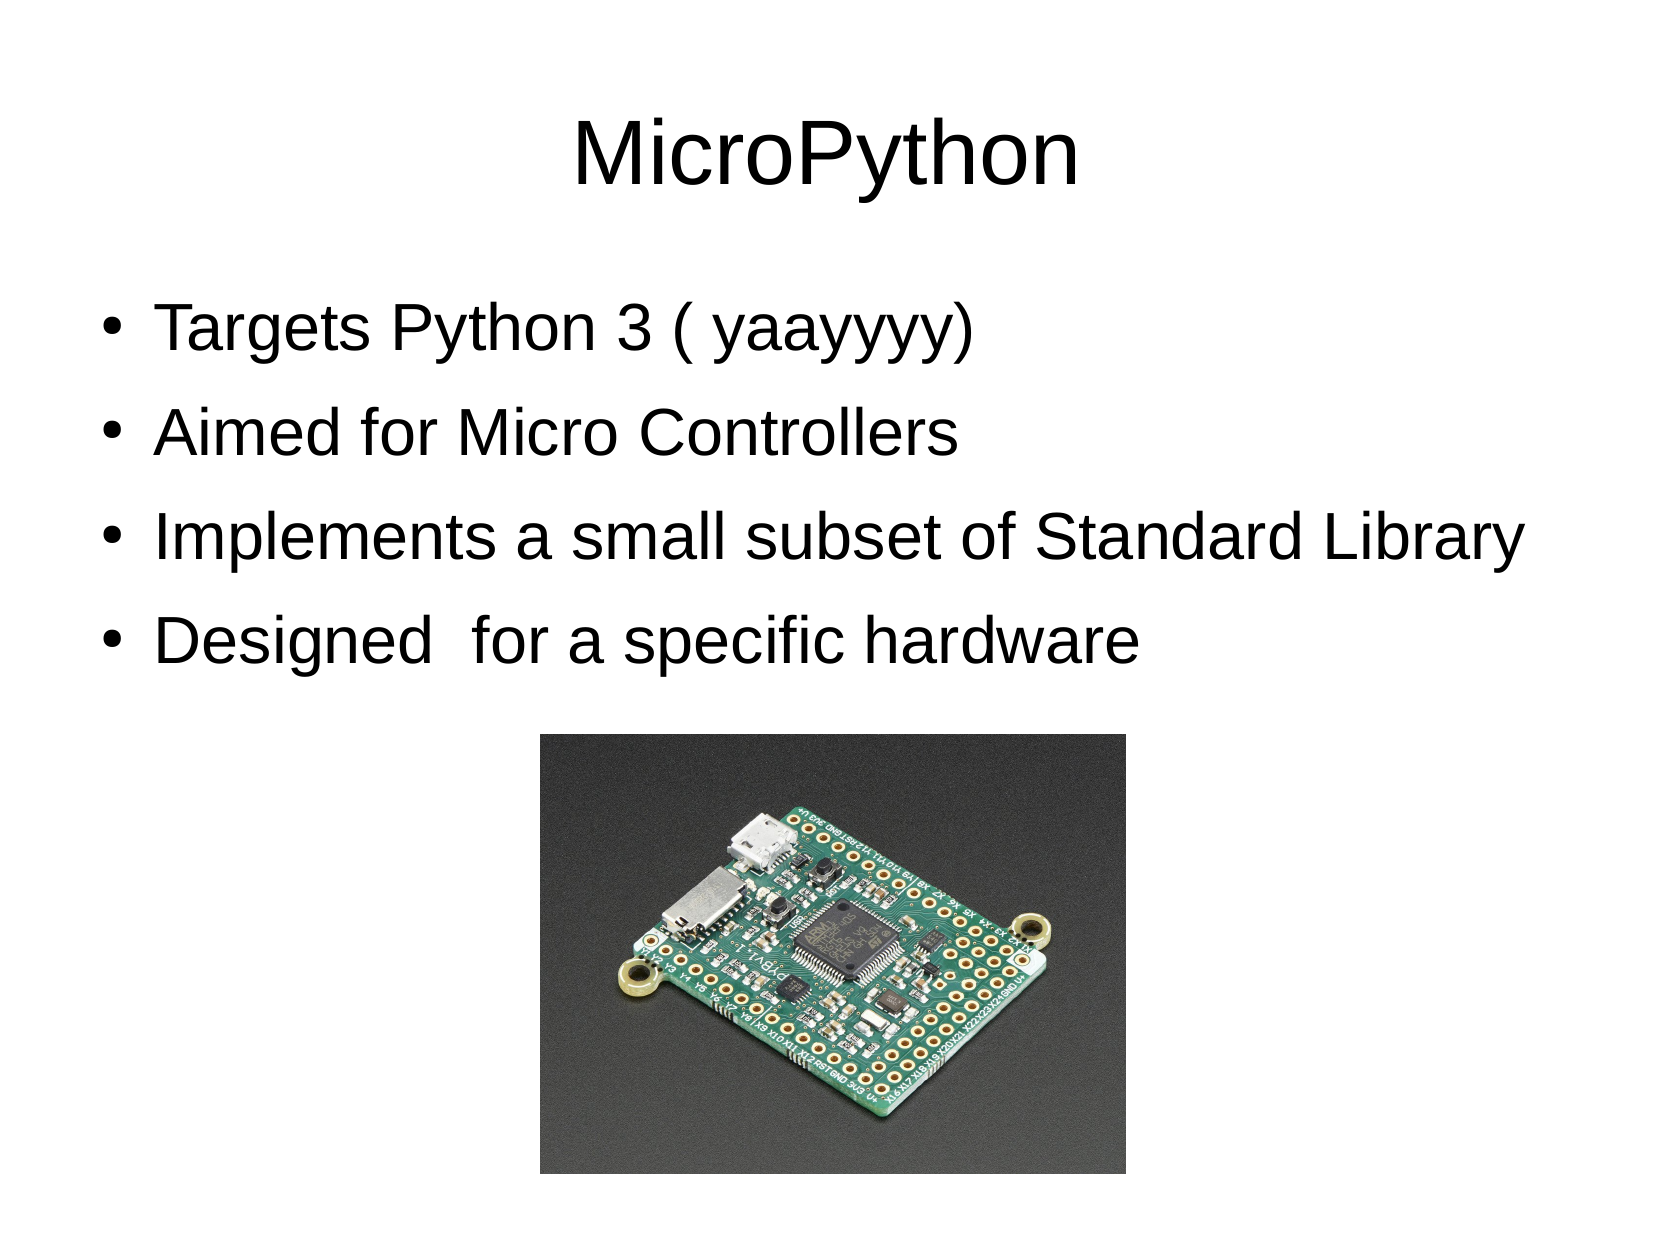

# MicroPython
Targets Python 3 ( yaayyyy)
Aimed for Micro Controllers
Implements a small subset of Standard Library
Designed for a specific hardware